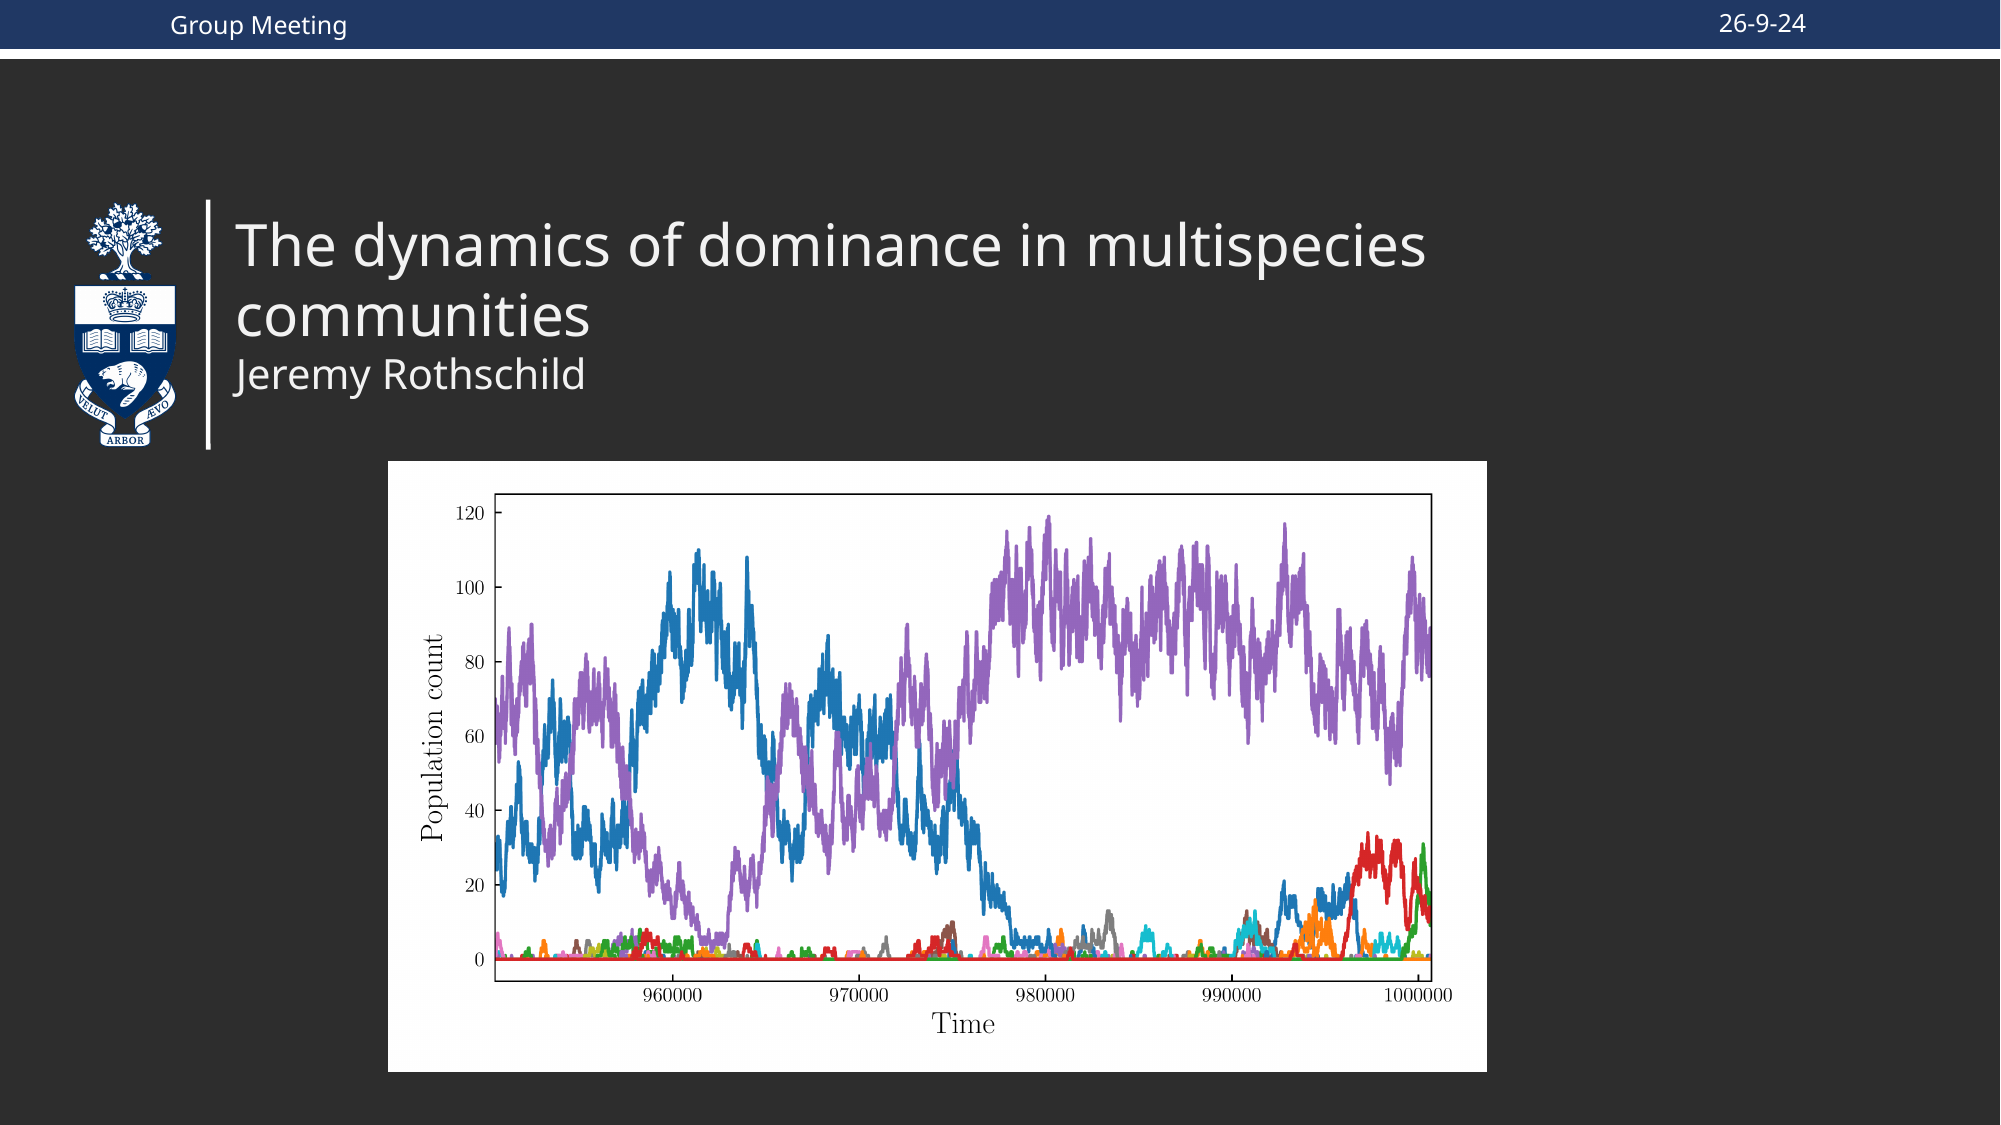

Group Meeting
26-8-21
# The dynamics of dominance in multispecies communities Jeremy Rothschild